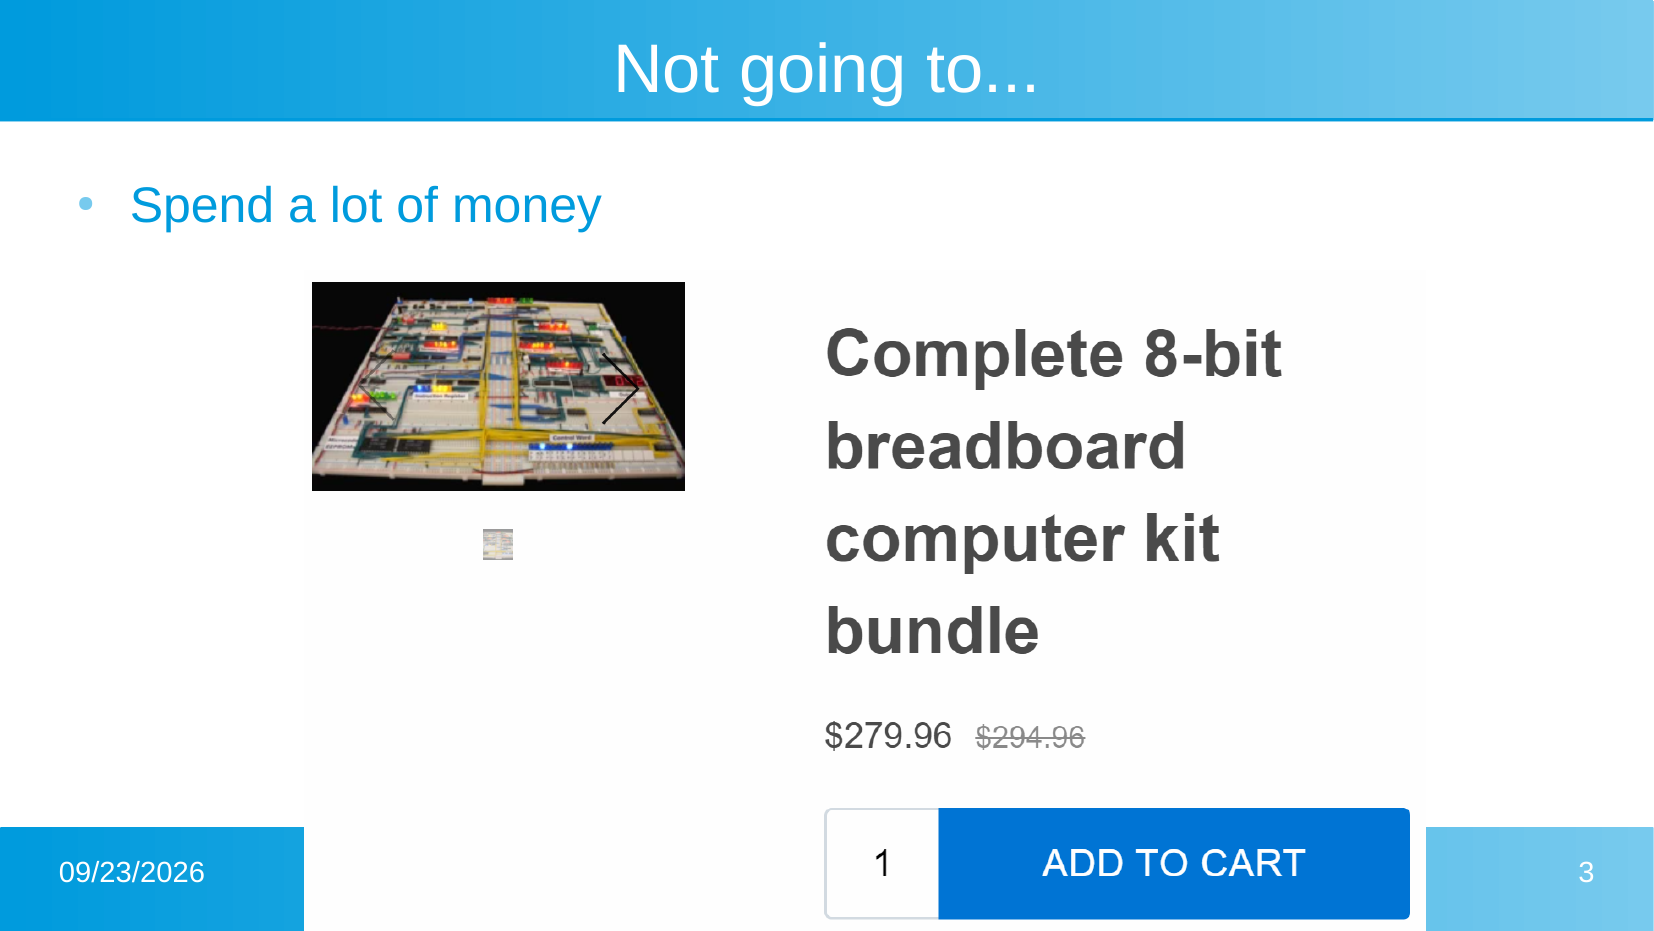

# Not going to...
Spend a lot of money
3